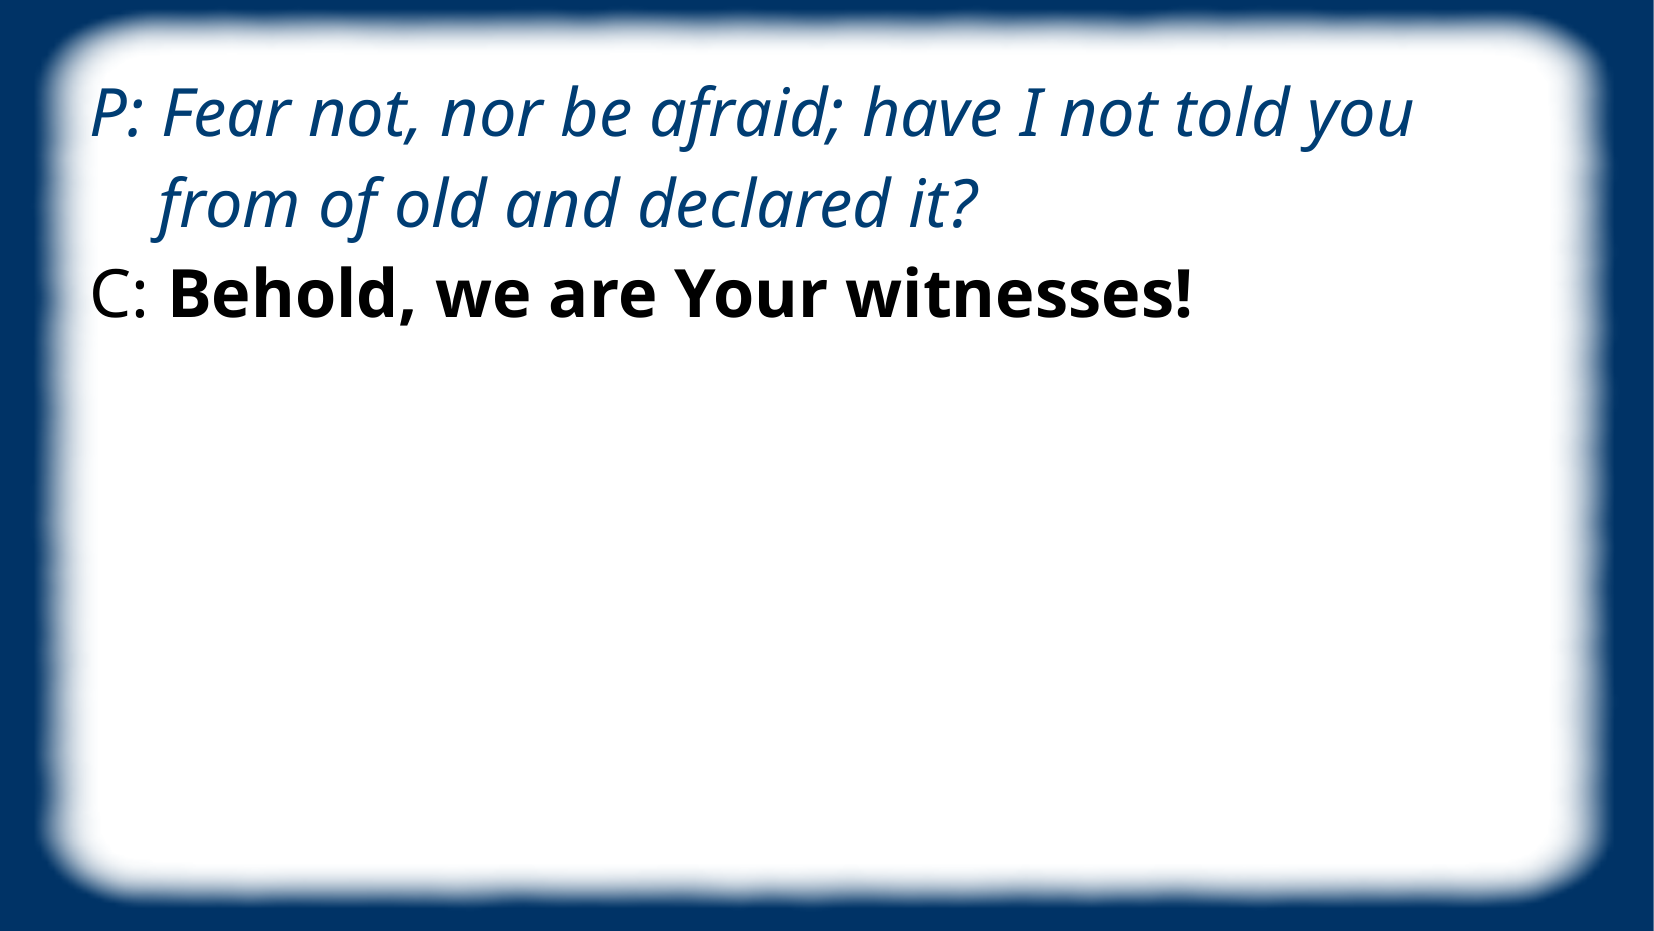

P: Fear not, nor be afraid; have I not told you
 from of old and declared it?
C: Behold, we are Your witnesses!